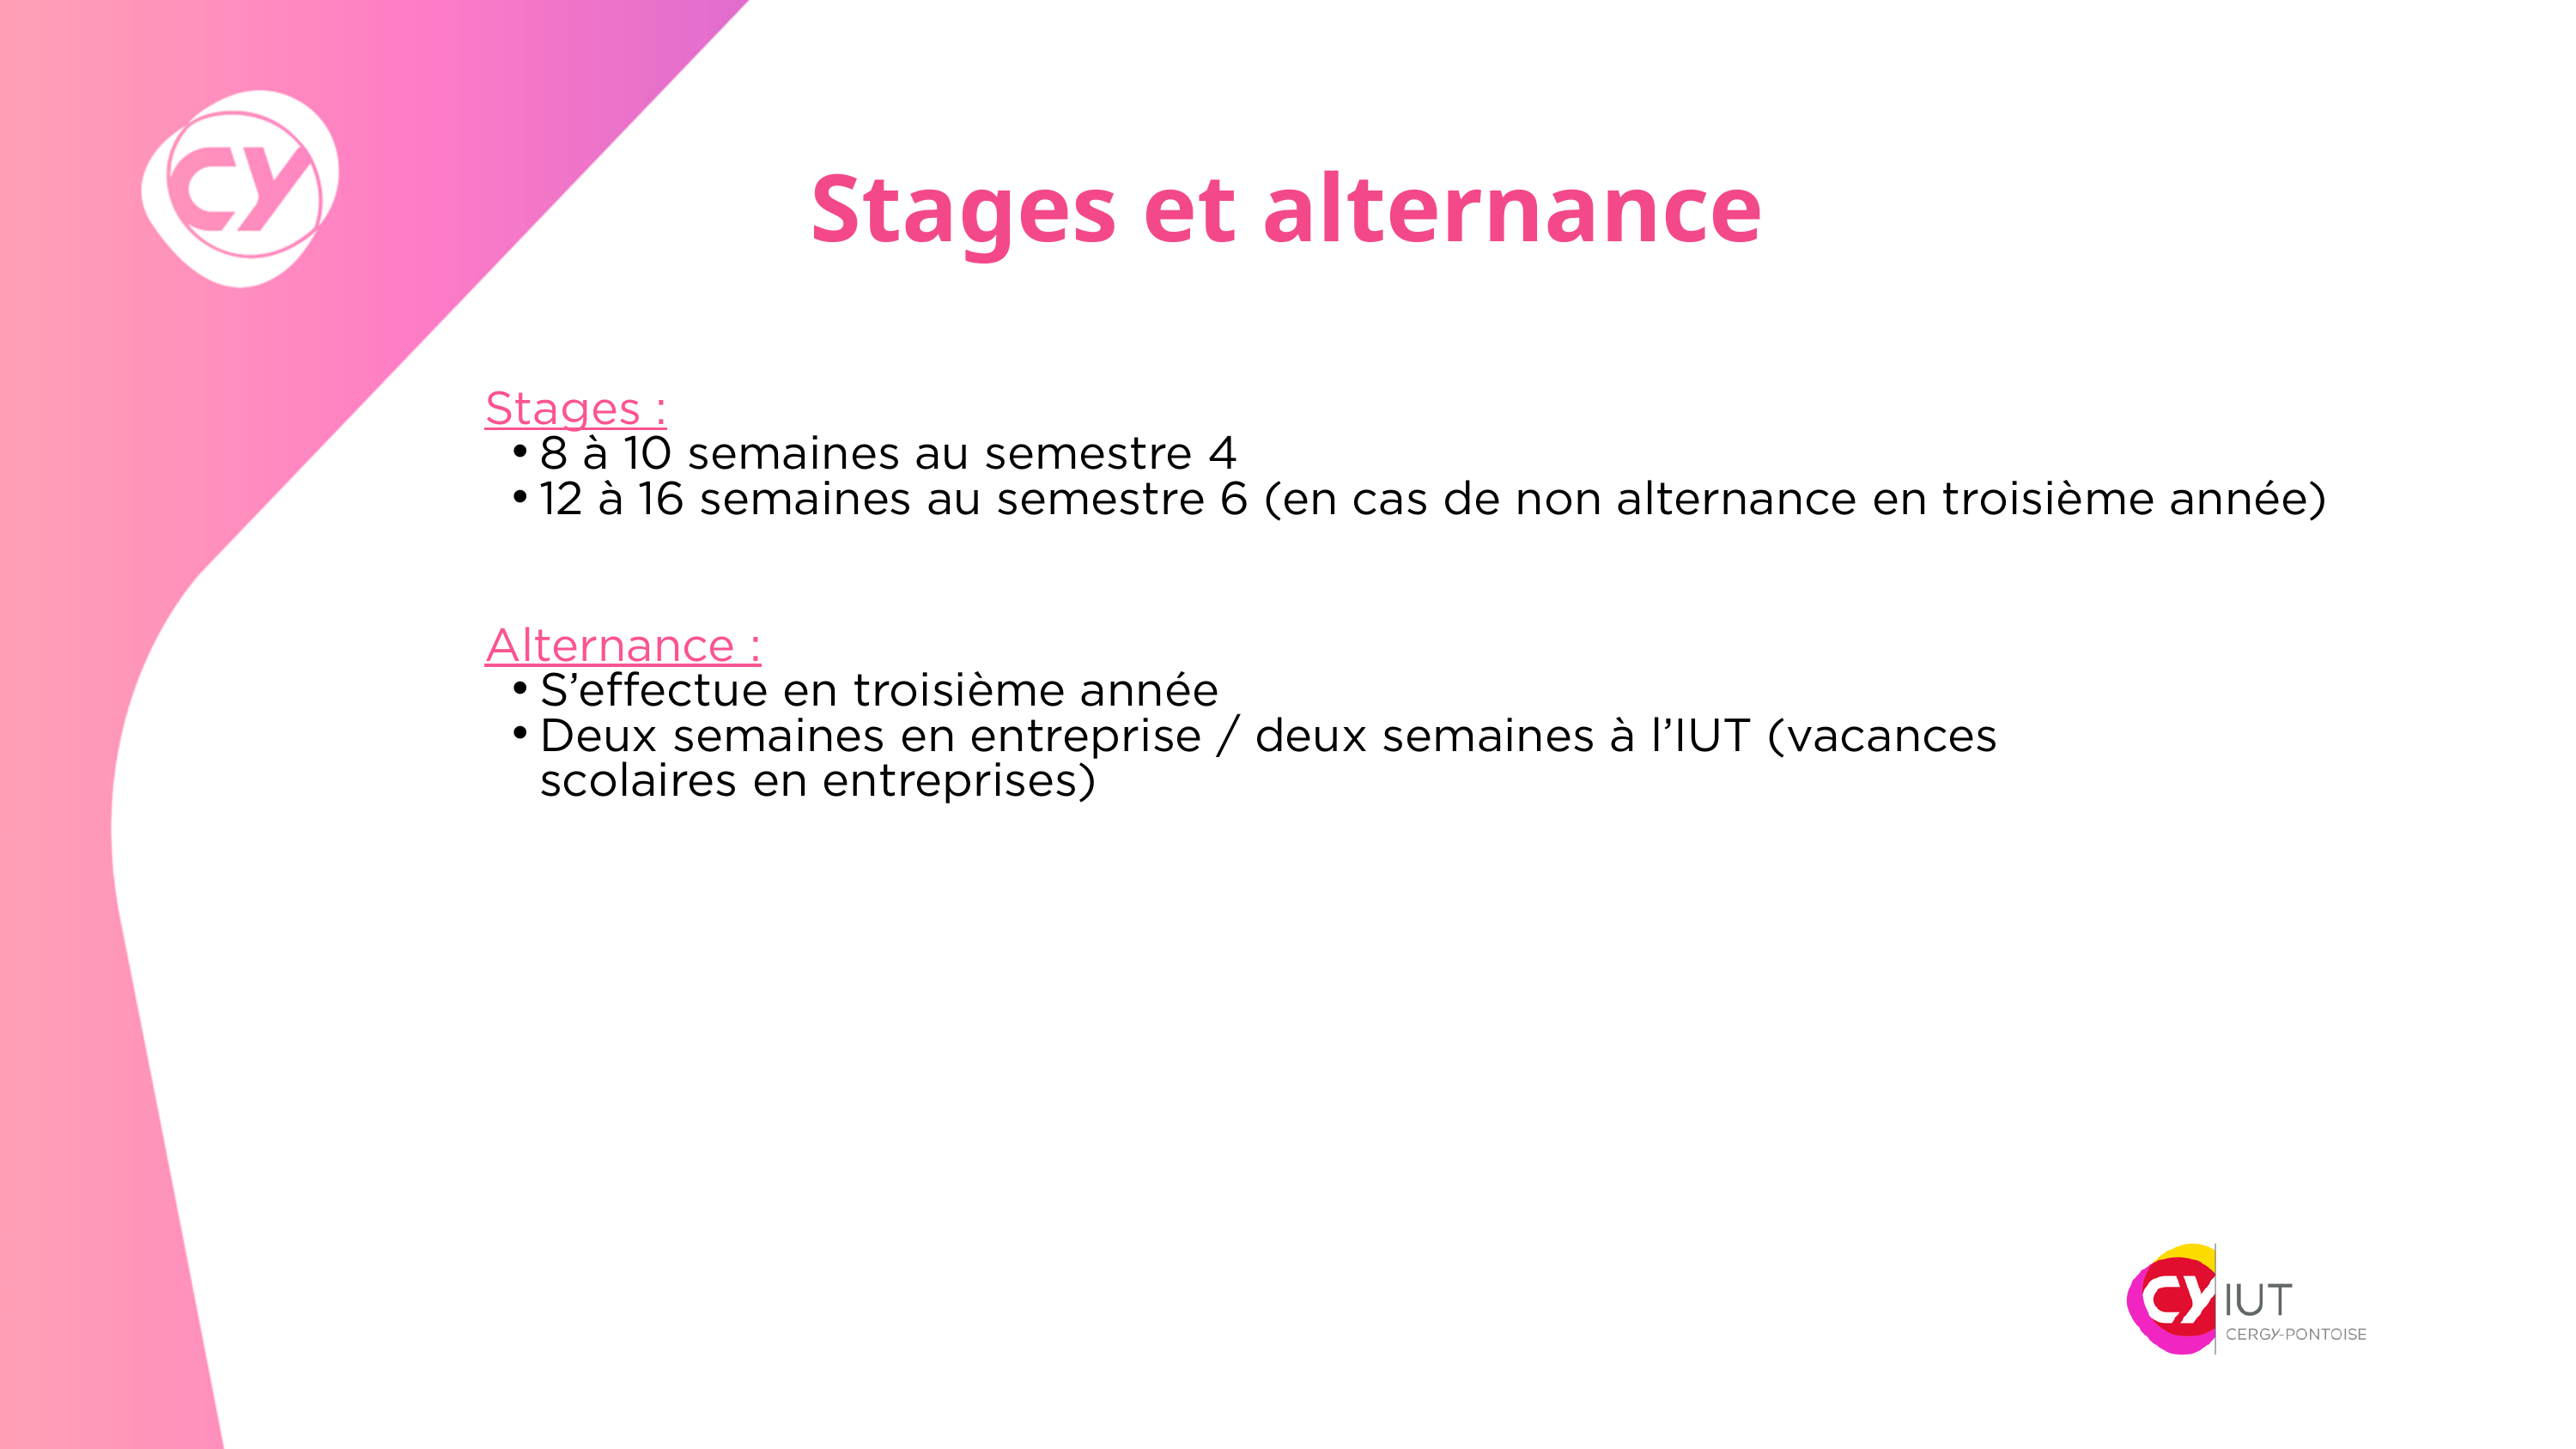

Stages et alternance
Stages :
8 à 10 semaines au semestre 4
12 à 16 semaines au semestre 6 (en cas de non alternance en troisième année)
Alternance :
S’effectue en troisième année
Deux semaines en entreprise / deux semaines à l’IUT (vacances scolaires en entreprises)